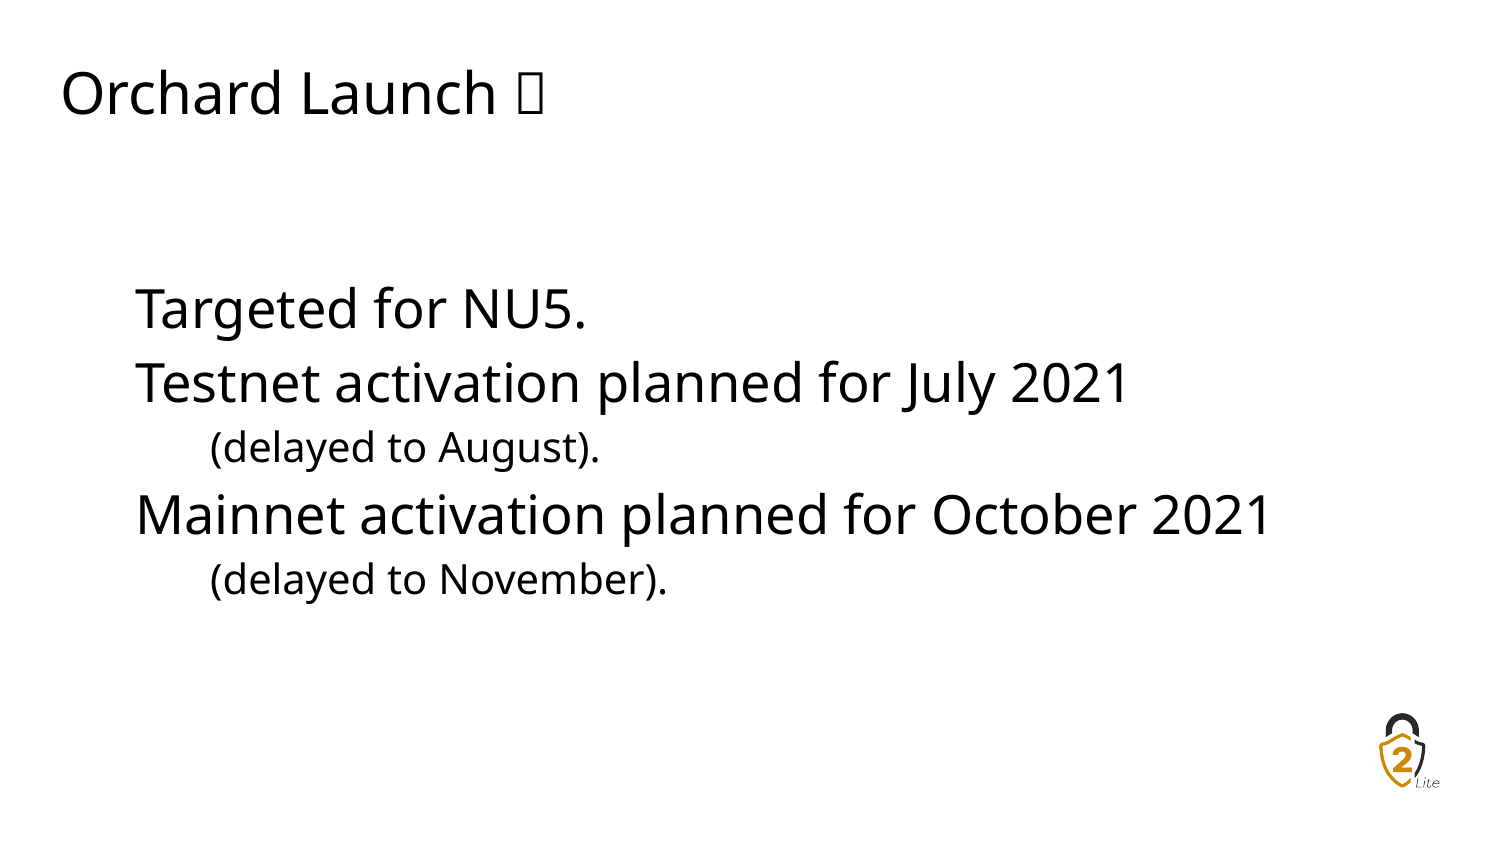

# Orchard Launch 🚀
Targeted for NU5.
Testnet activation planned for July 2021
(delayed to August).
Mainnet activation planned for October 2021
(delayed to November).